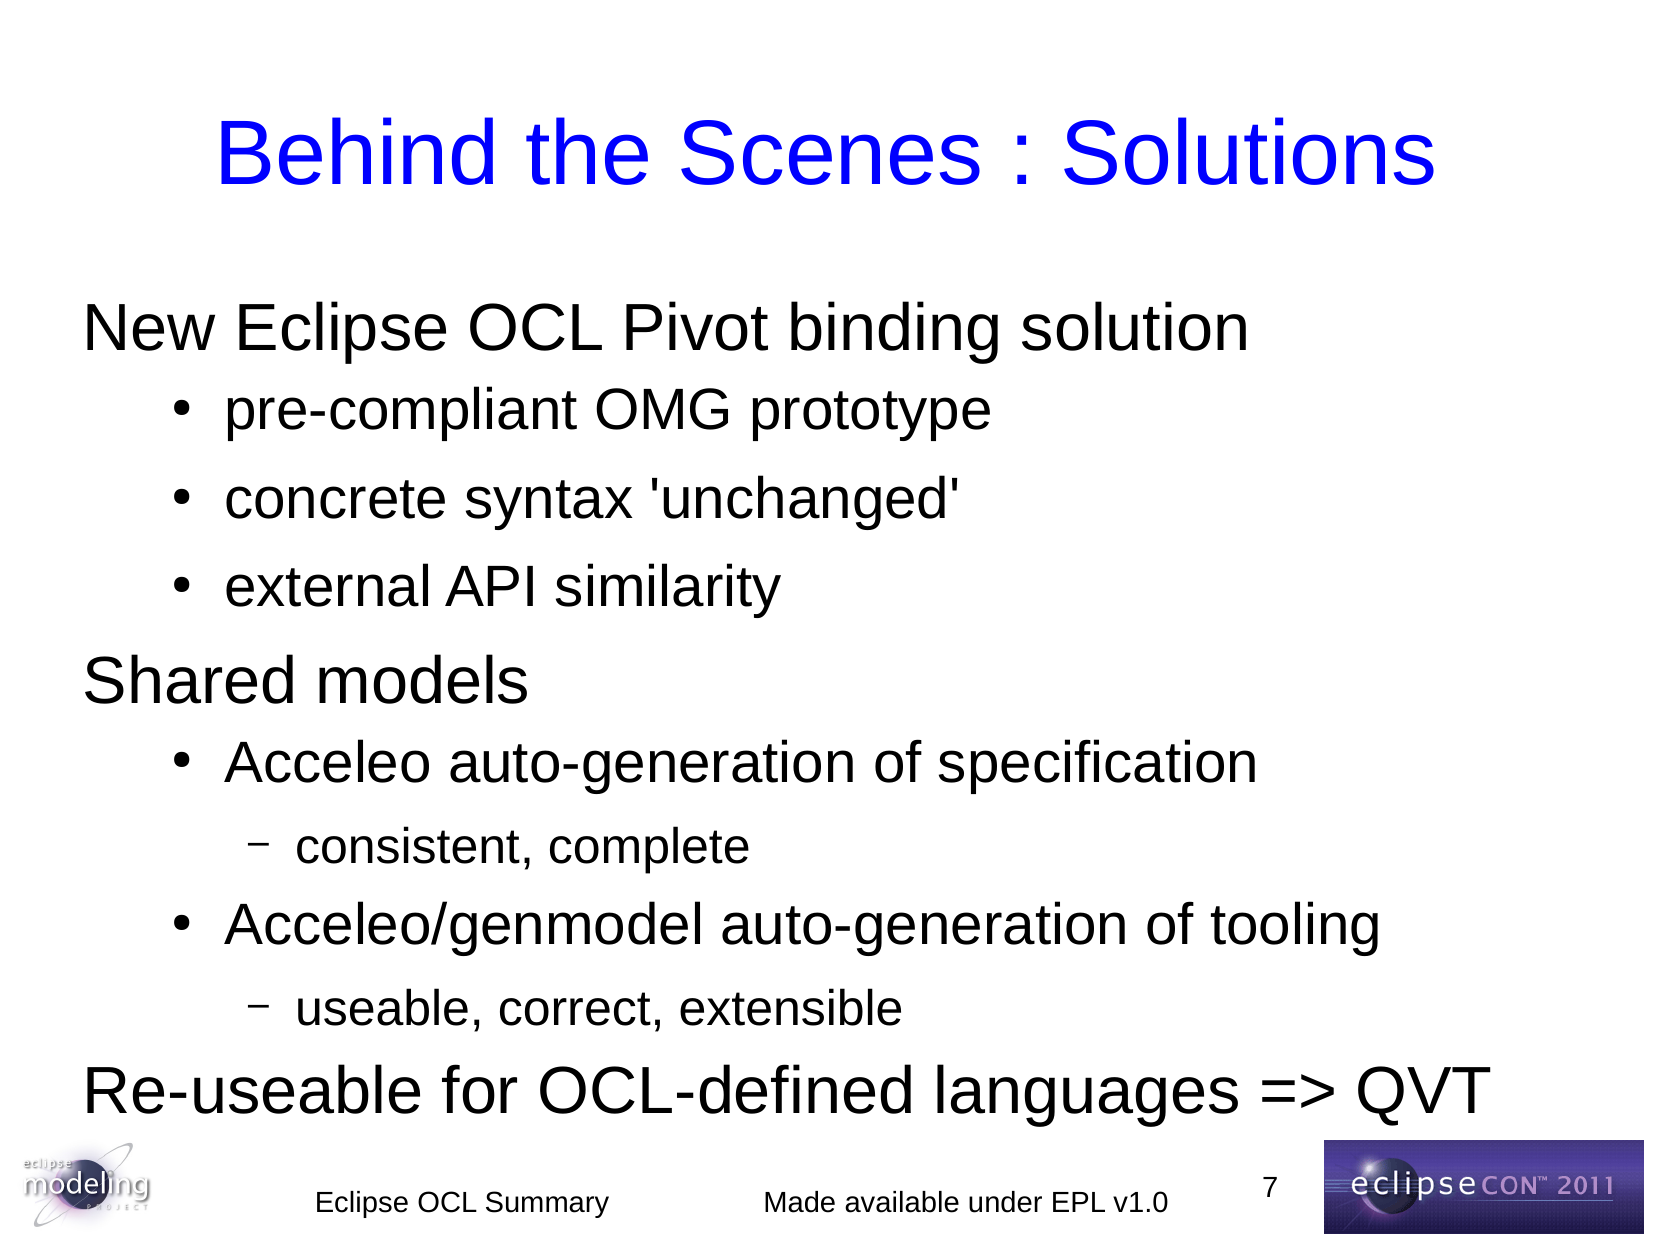

# Behind the Scenes : Solutions
New Eclipse OCL Pivot binding solution
pre-compliant OMG prototype
concrete syntax 'unchanged'
external API similarity
Shared models
Acceleo auto-generation of specification
consistent, complete
Acceleo/genmodel auto-generation of tooling
useable, correct, extensible
Re-useable for OCL-defined languages => QVT
7
Eclipse OCL Summary